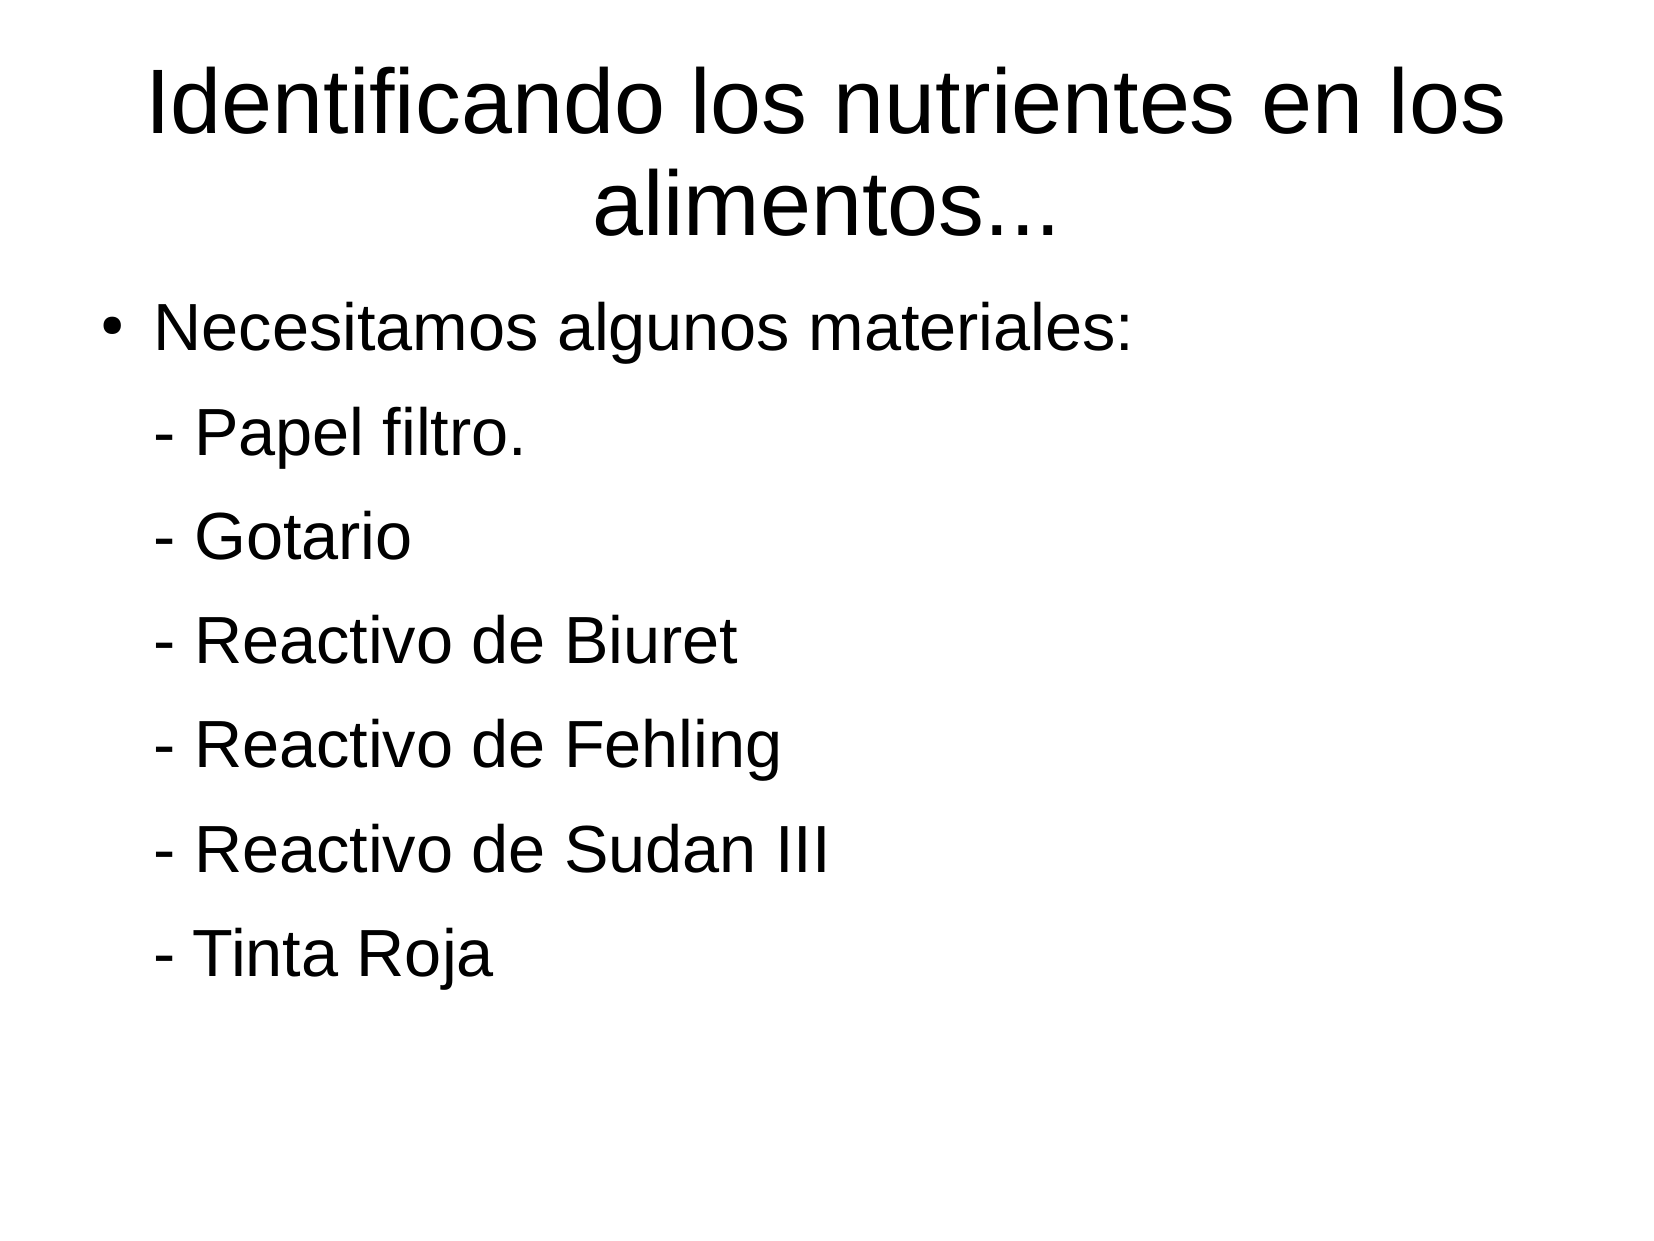

# Identificando los nutrientes en los alimentos...
Necesitamos algunos materiales:
- Papel filtro.
- Gotario
- Reactivo de Biuret
- Reactivo de Fehling
- Reactivo de Sudan III
- Tinta Roja